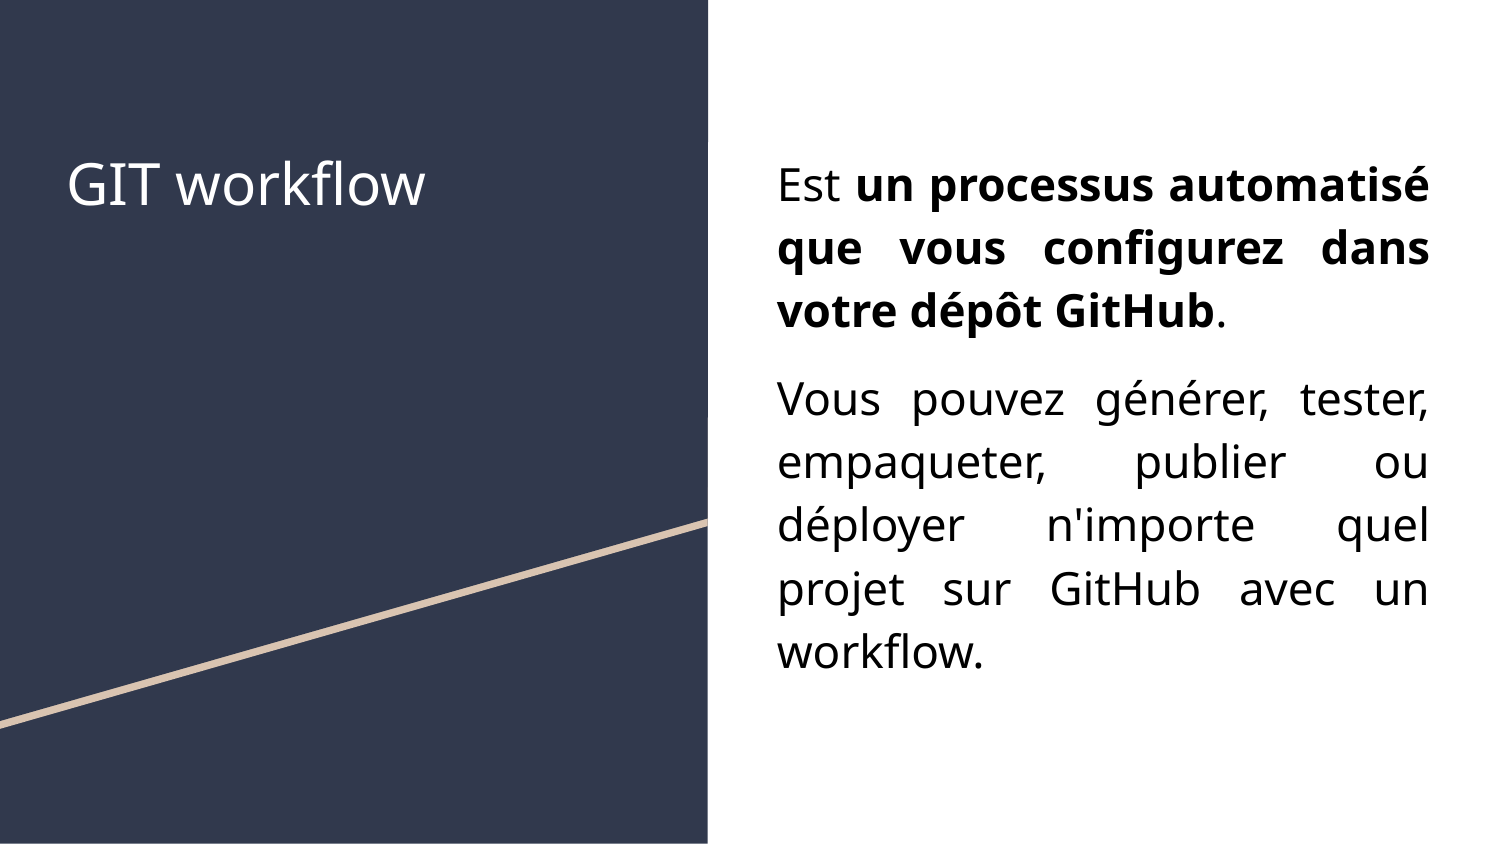

# GIT workflow
Est un processus automatisé que vous configurez dans votre dépôt GitHub.
Vous pouvez générer, tester, empaqueter, publier ou déployer n'importe quel projet sur GitHub avec un workflow.